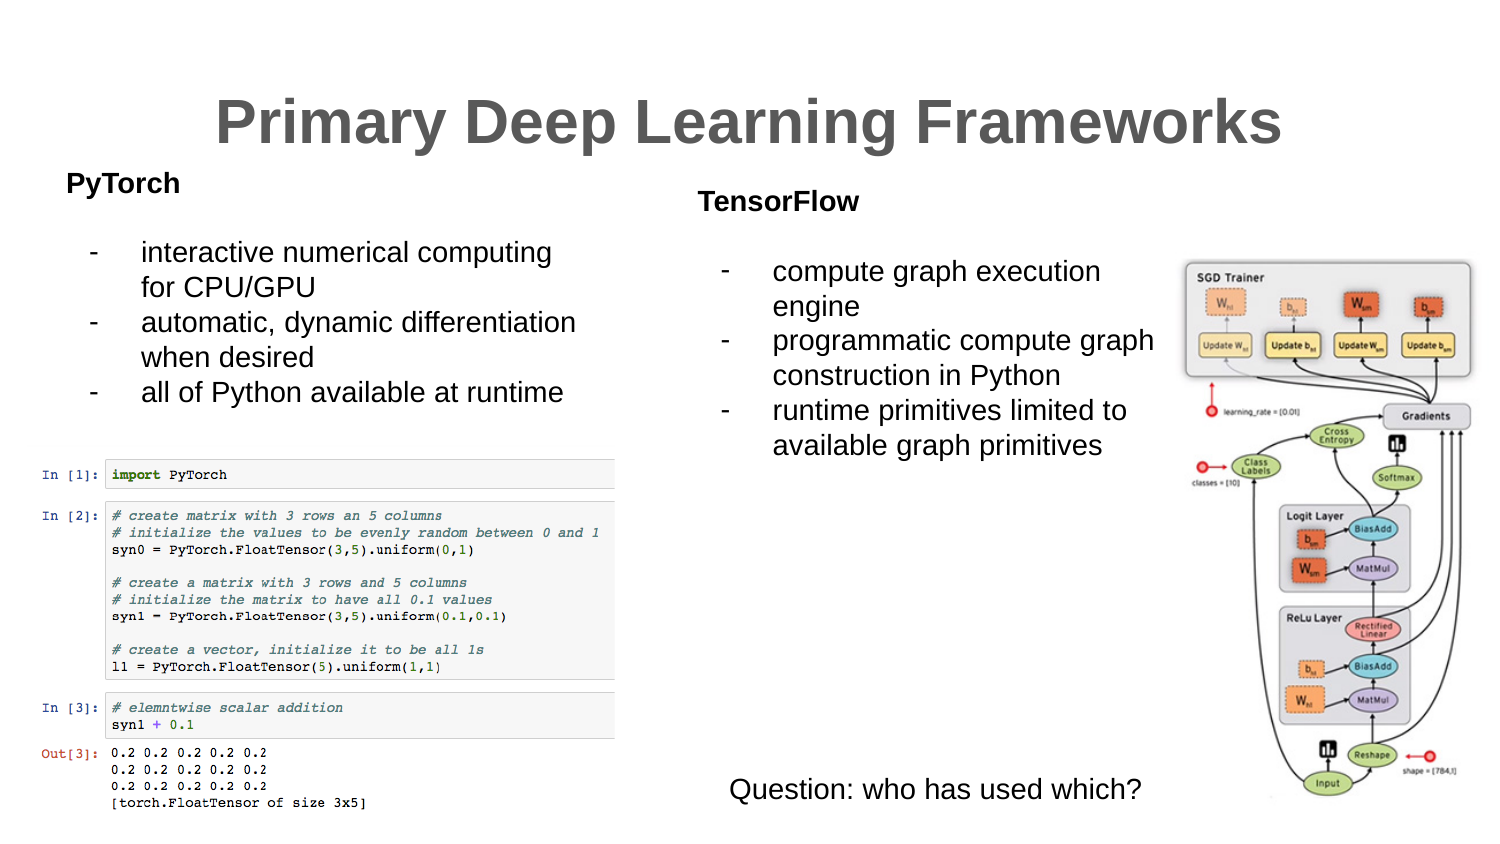

# Primary Deep Learning Frameworks
PyTorch
interactive numerical computing for CPU/GPU
automatic, dynamic differentiation when desired
all of Python available at runtime
TensorFlow
compute graph execution engine
programmatic compute graph construction in Python
runtime primitives limited to available graph primitives
Question: who has used which?